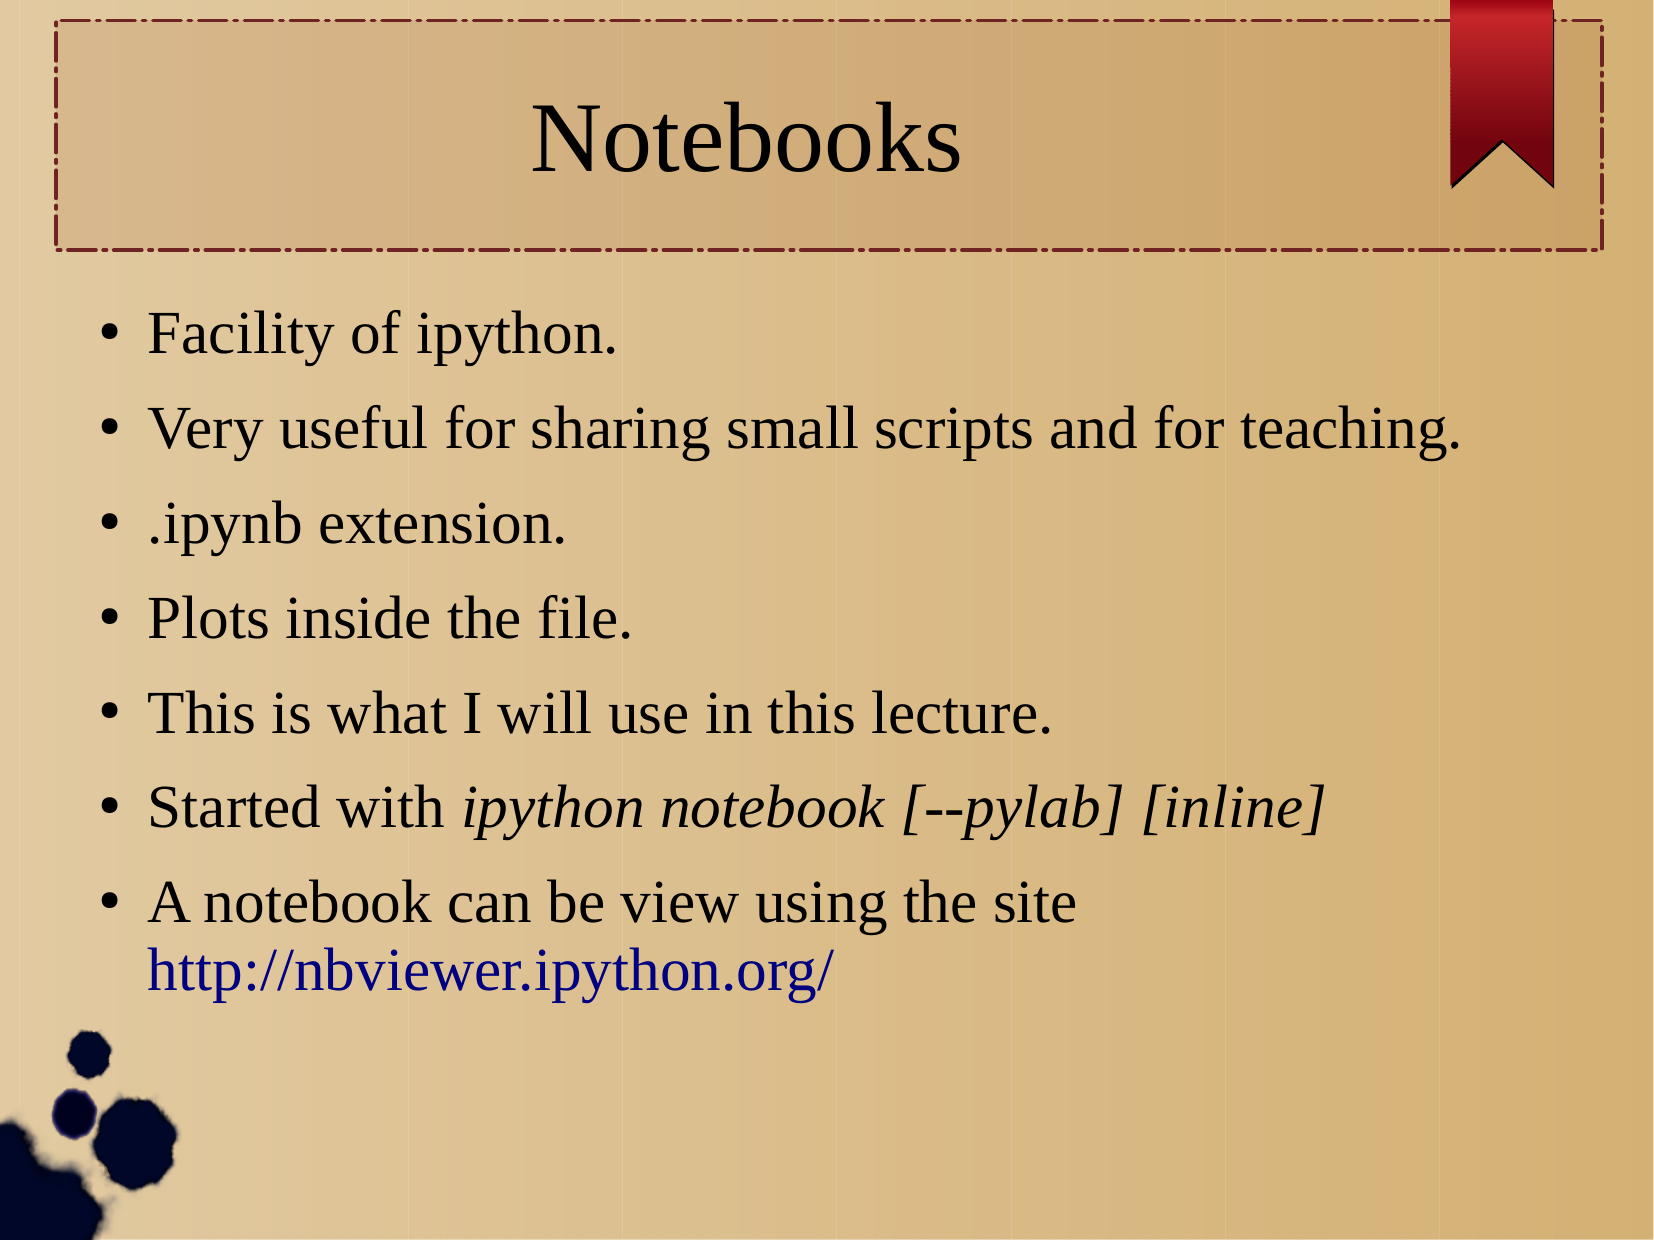

# Notebooks
Facility of ipython.
Very useful for sharing small scripts and for teaching.
.ipynb extension.
Plots inside the file.
This is what I will use in this lecture.
Started with ipython notebook [--pylab] [inline]
A notebook can be view using the site http://nbviewer.ipython.org/